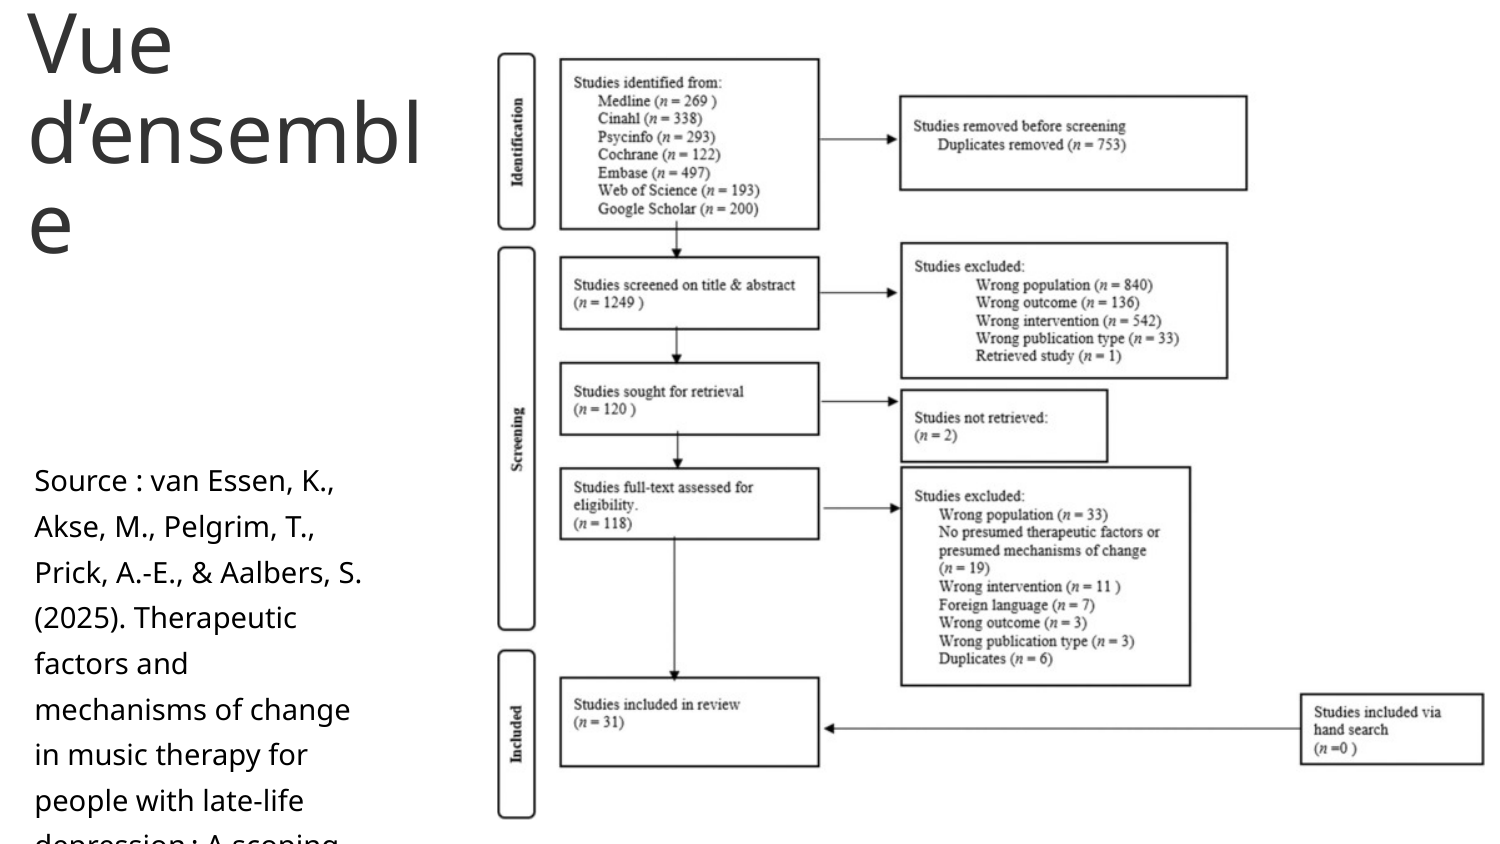

# Vue d’ensemble
Source : van Essen, K., Akse, M., Pelgrim, T., Prick, A.-E., & Aalbers, S. (2025). Therapeutic factors and mechanisms of change in music therapy for people with late-life depression : A scoping review. The Arts in Psychotherapy, 93, 102289. https://doi.org/10.1016/j.aip.2025.102289
11